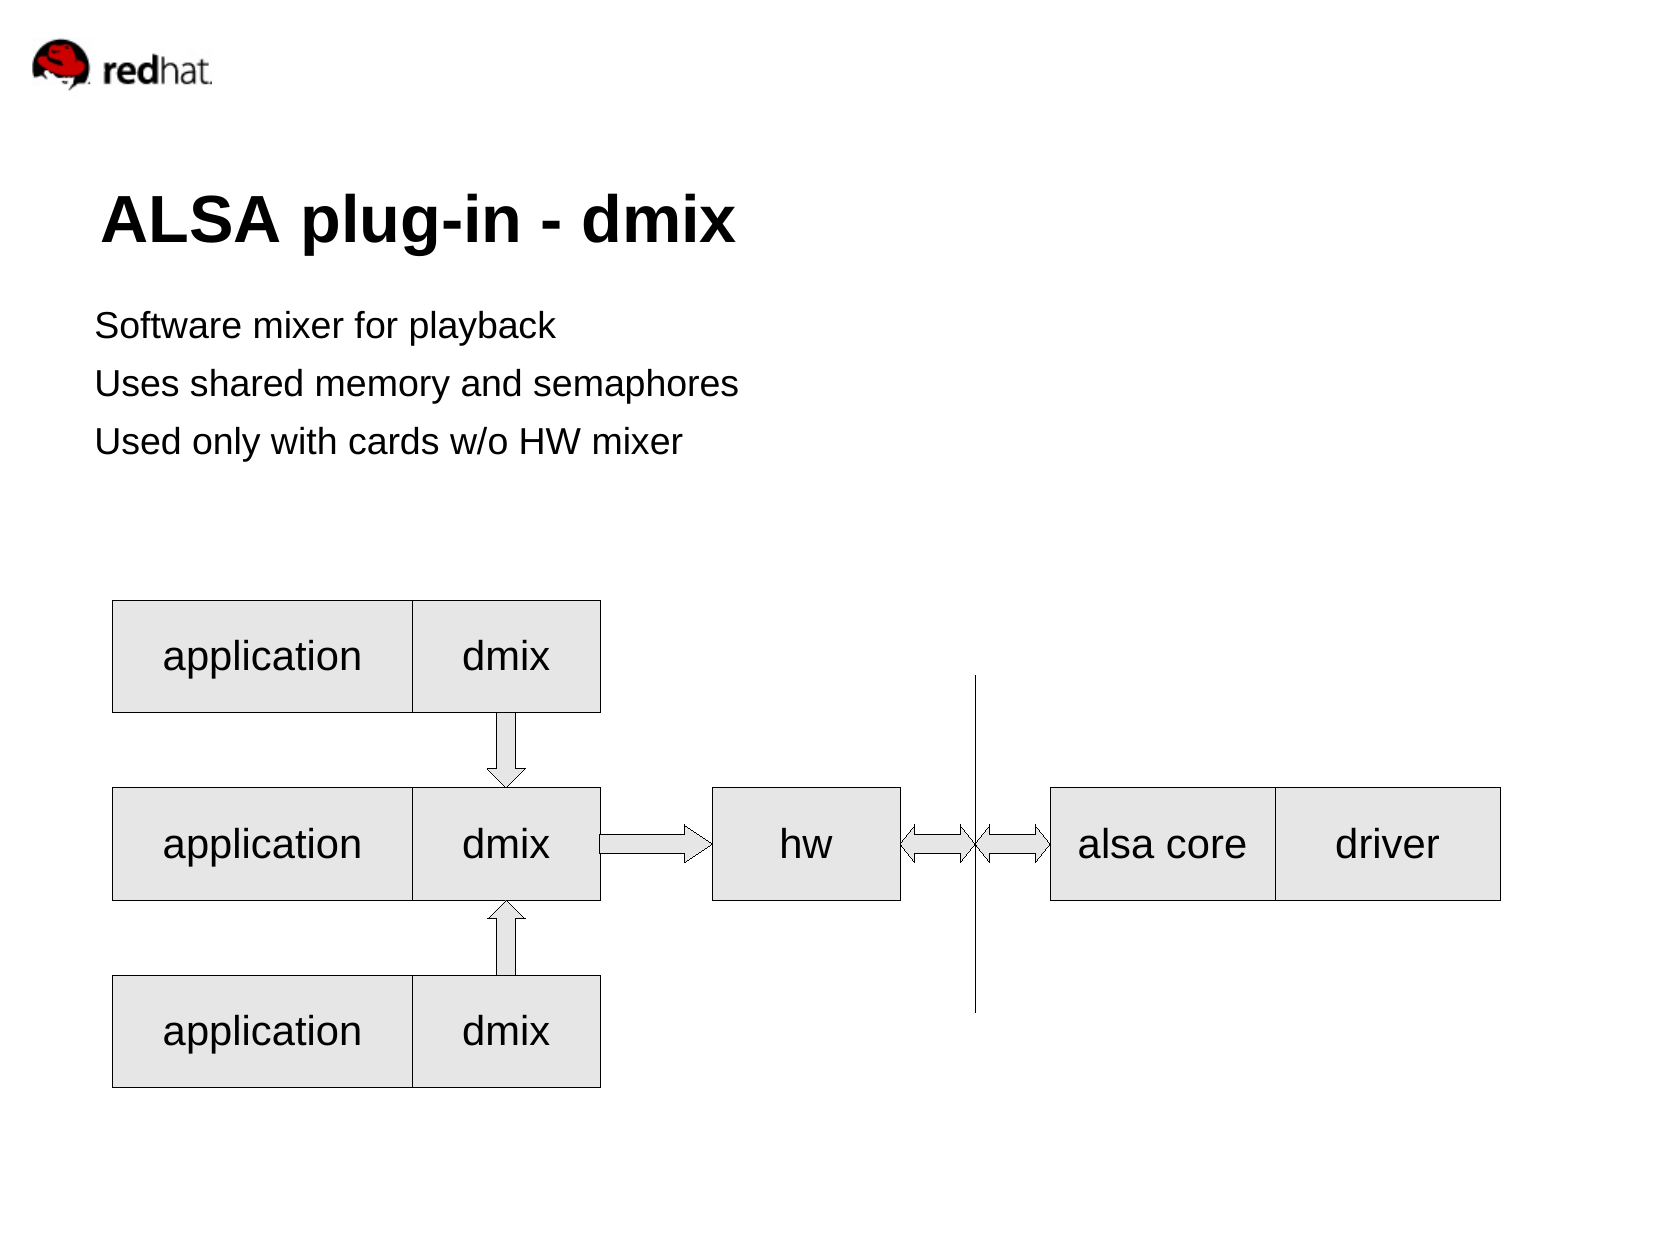

# ALSA plug-in - dmix
Software mixer for playback
Uses shared memory and semaphores
Used only with cards w/o HW mixer
application
dmix
application
dmix
hw
alsa core
driver
application
dmix